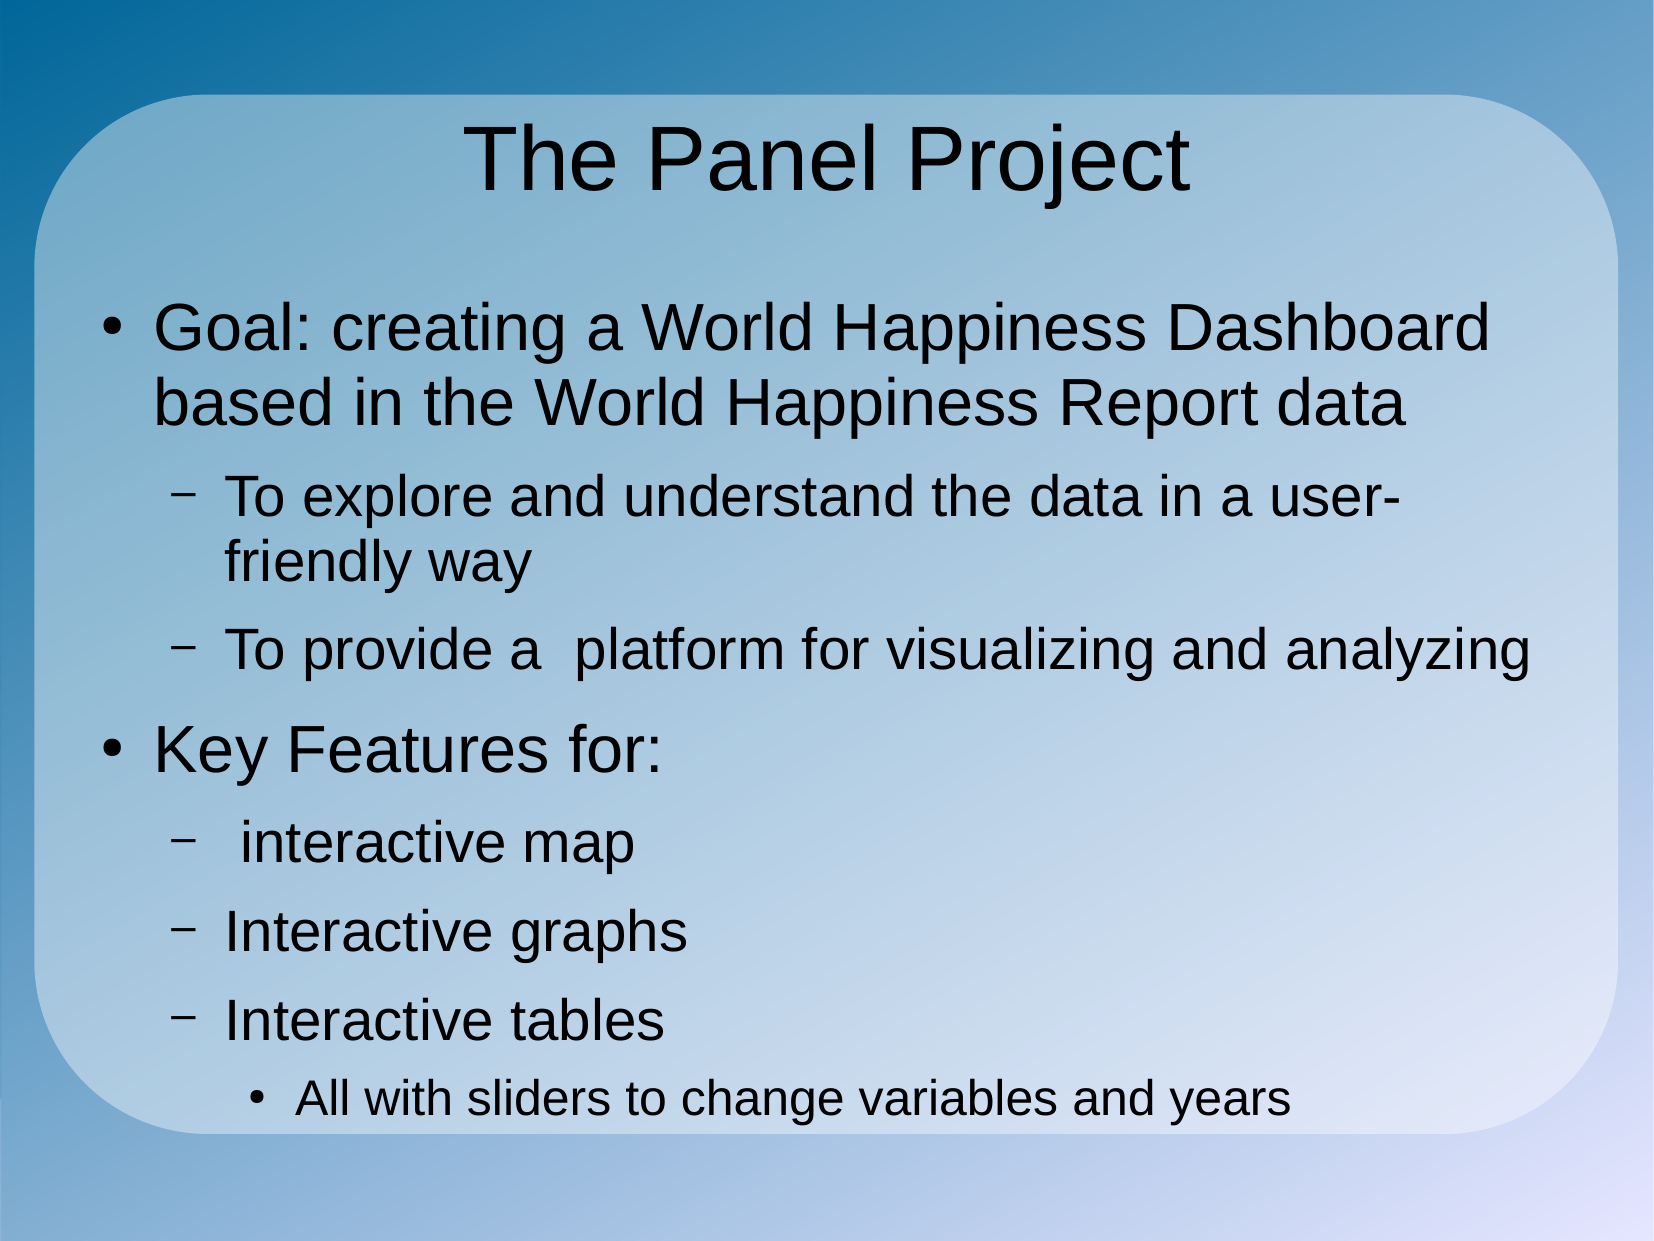

# The Panel Project
Goal: creating a World Happiness Dashboard based in the World Happiness Report data
To explore and understand the data in a user-friendly way
To provide a platform for visualizing and analyzing
Key Features for:
 interactive map
Interactive graphs
Interactive tables
All with sliders to change variables and years